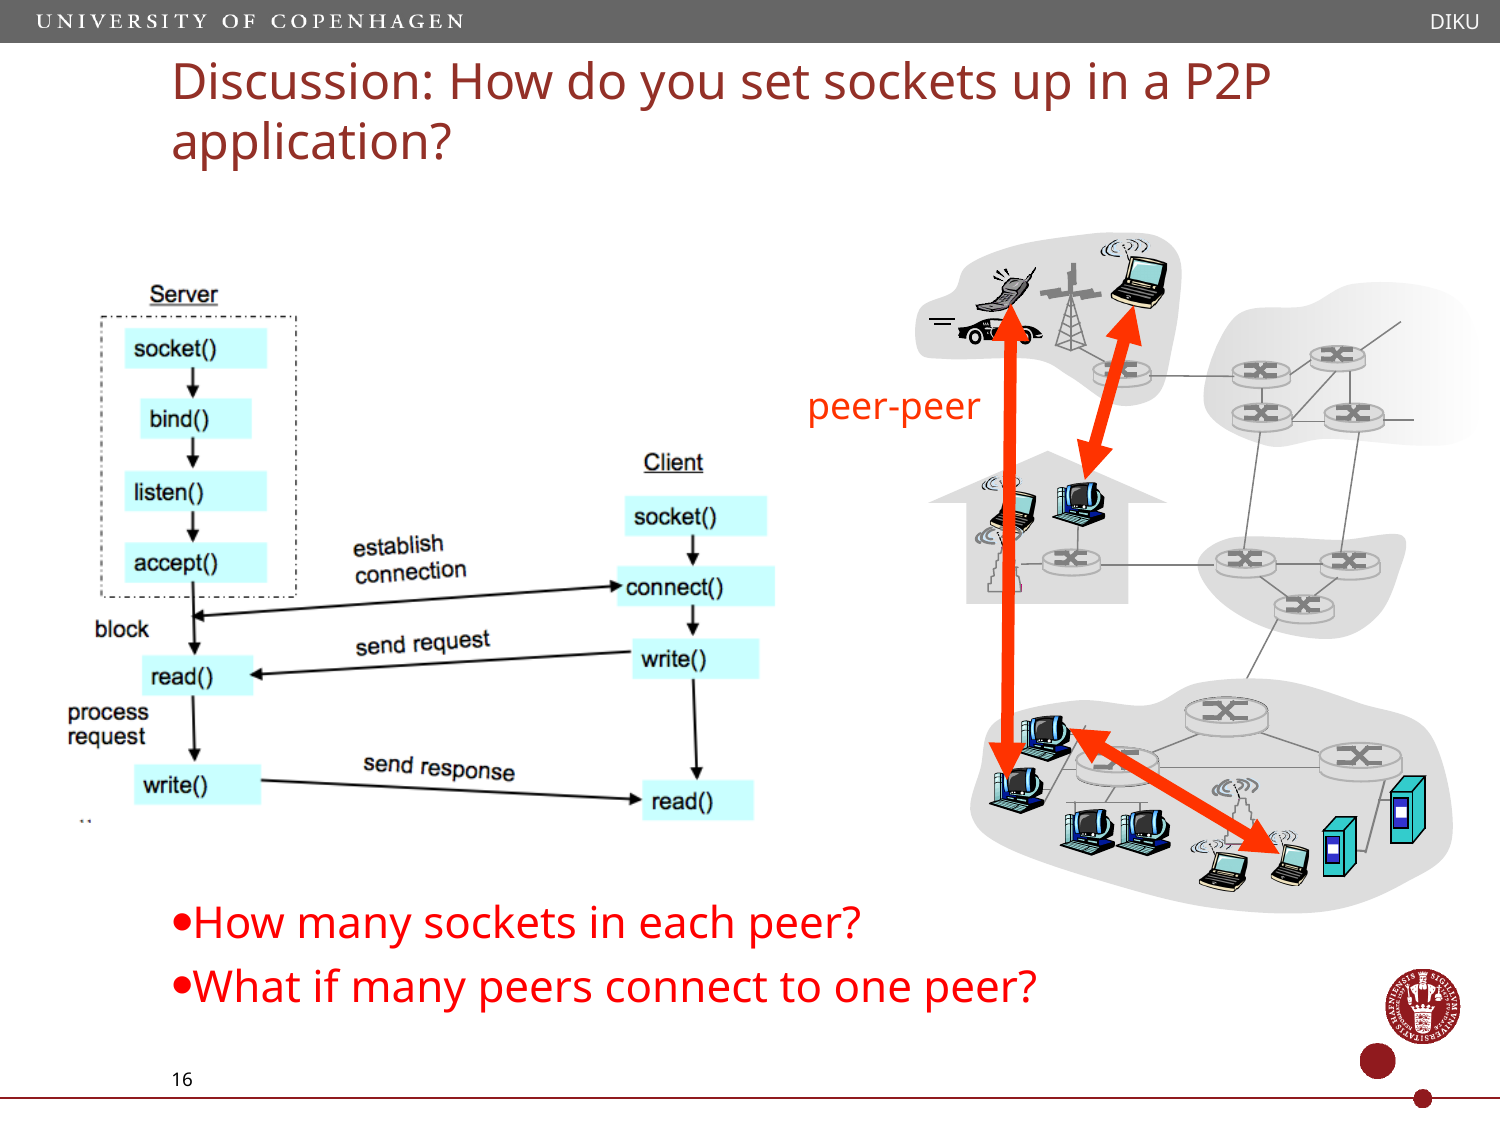

DIKU
# Discussion: How do you set sockets up in a P2P application?
peer-peer
How many sockets in each peer?
What if many peers connect to one peer?